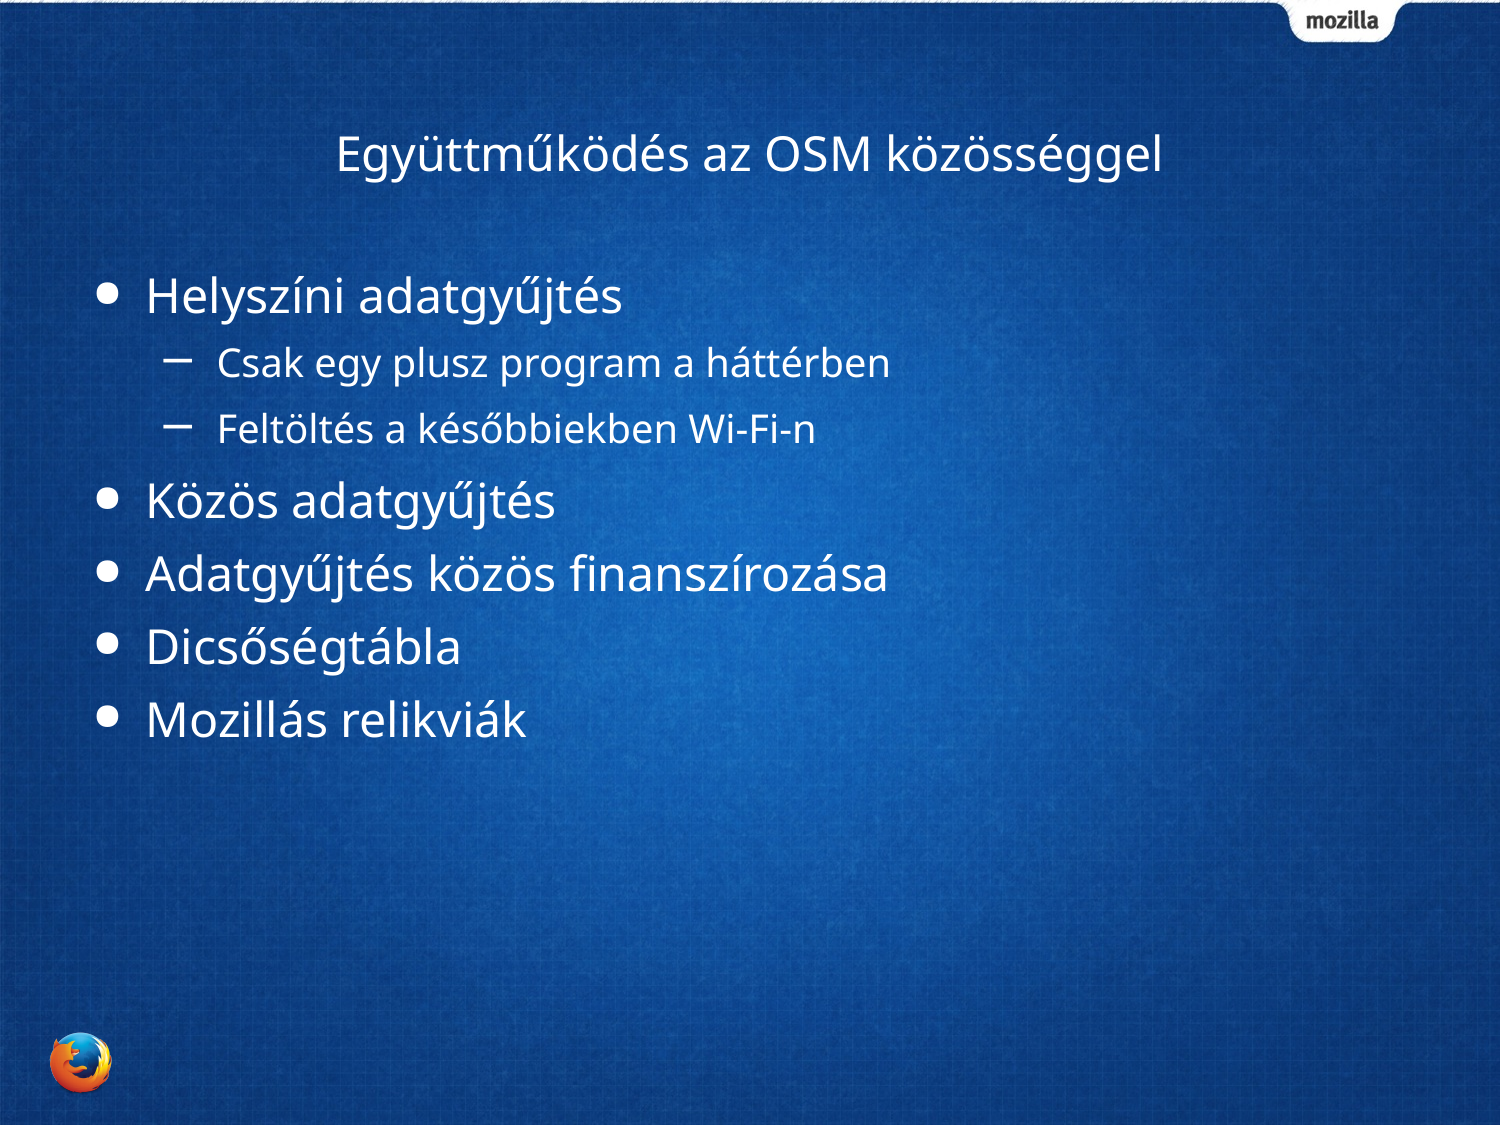

# Együttműködés az OSM közösséggel
Helyszíni adatgyűjtés
Csak egy plusz program a háttérben
Feltöltés a későbbiekben Wi-Fi-n
Közös adatgyűjtés
Adatgyűjtés közös finanszírozása
Dicsőségtábla
Mozillás relikviák